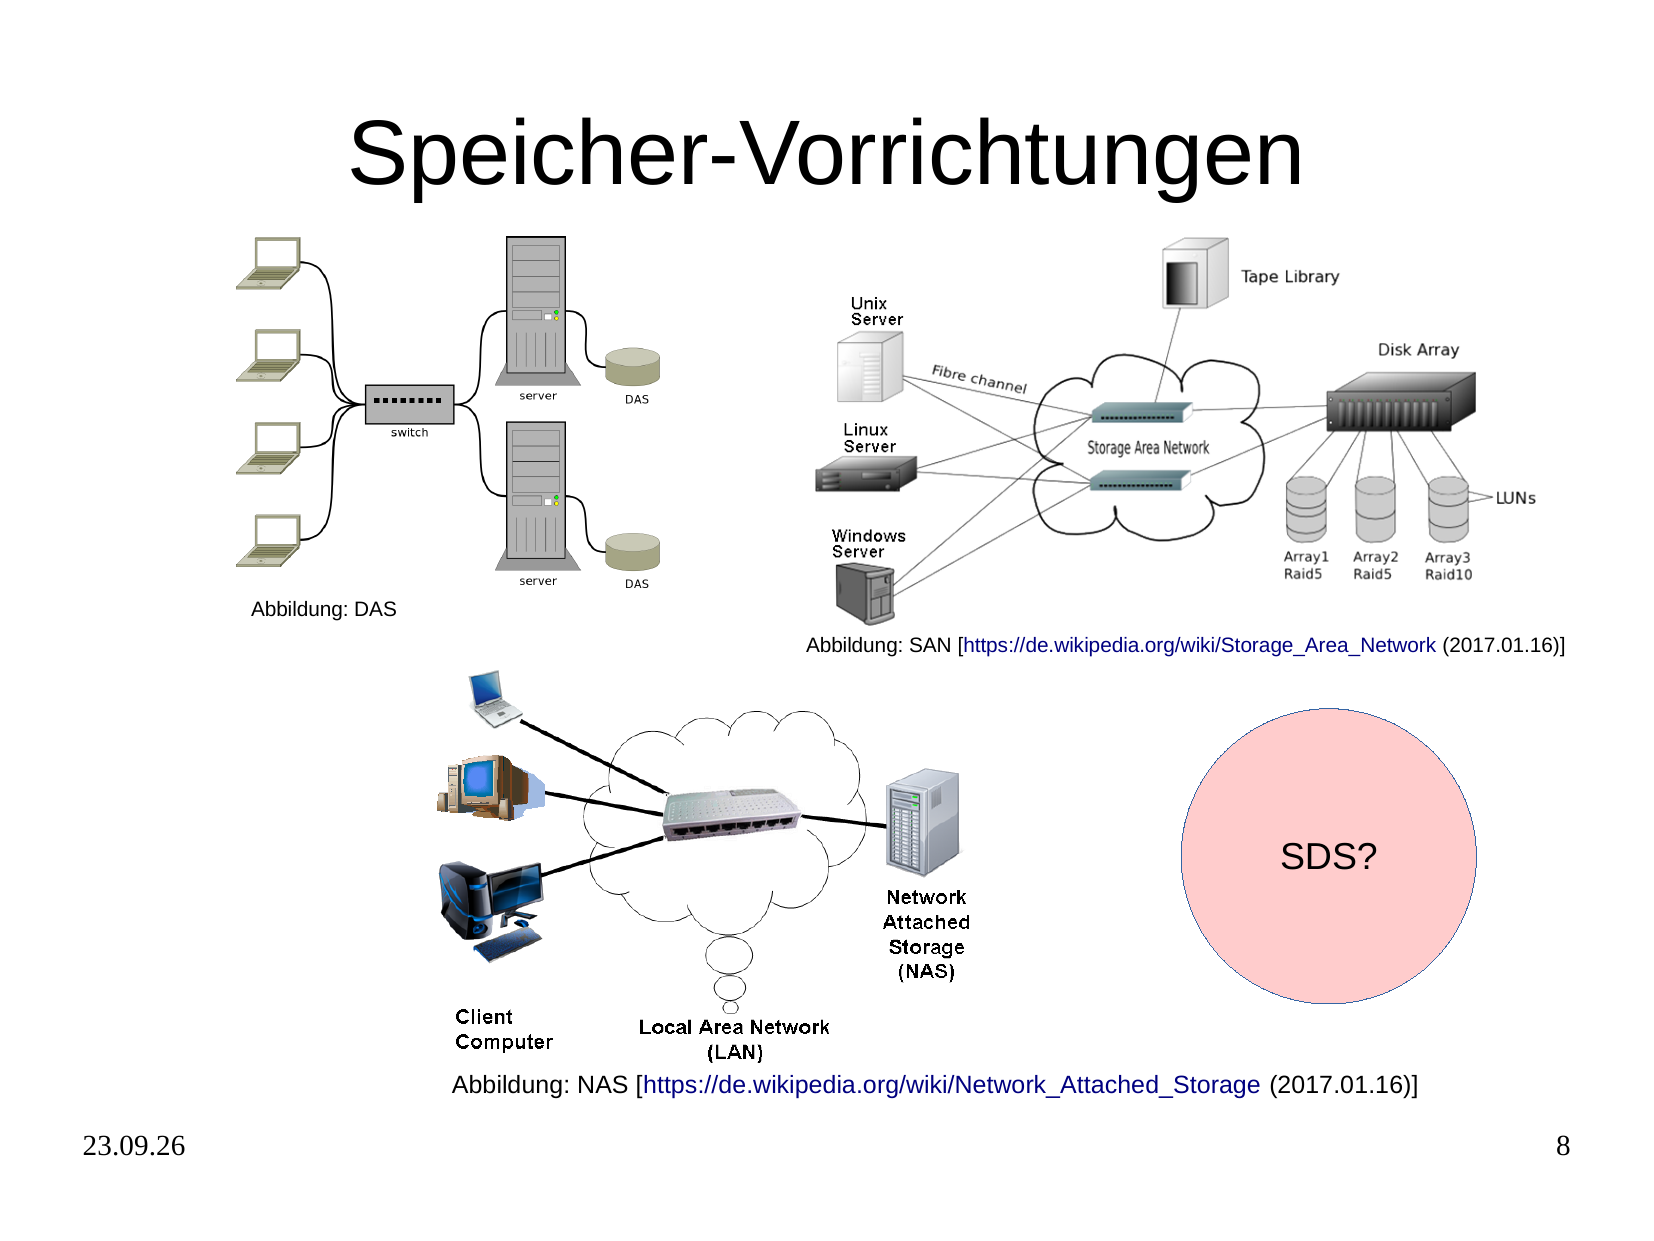

# Speicher-Vorrichtungen
Abbildung: DAS
Abbildung: SAN [https://de.wikipedia.org/wiki/Storage_Area_Network (2017.01.16)]
SDS?
Abbildung: NAS [https://de.wikipedia.org/wiki/Network_Attached_Storage (2017.01.16)]
8